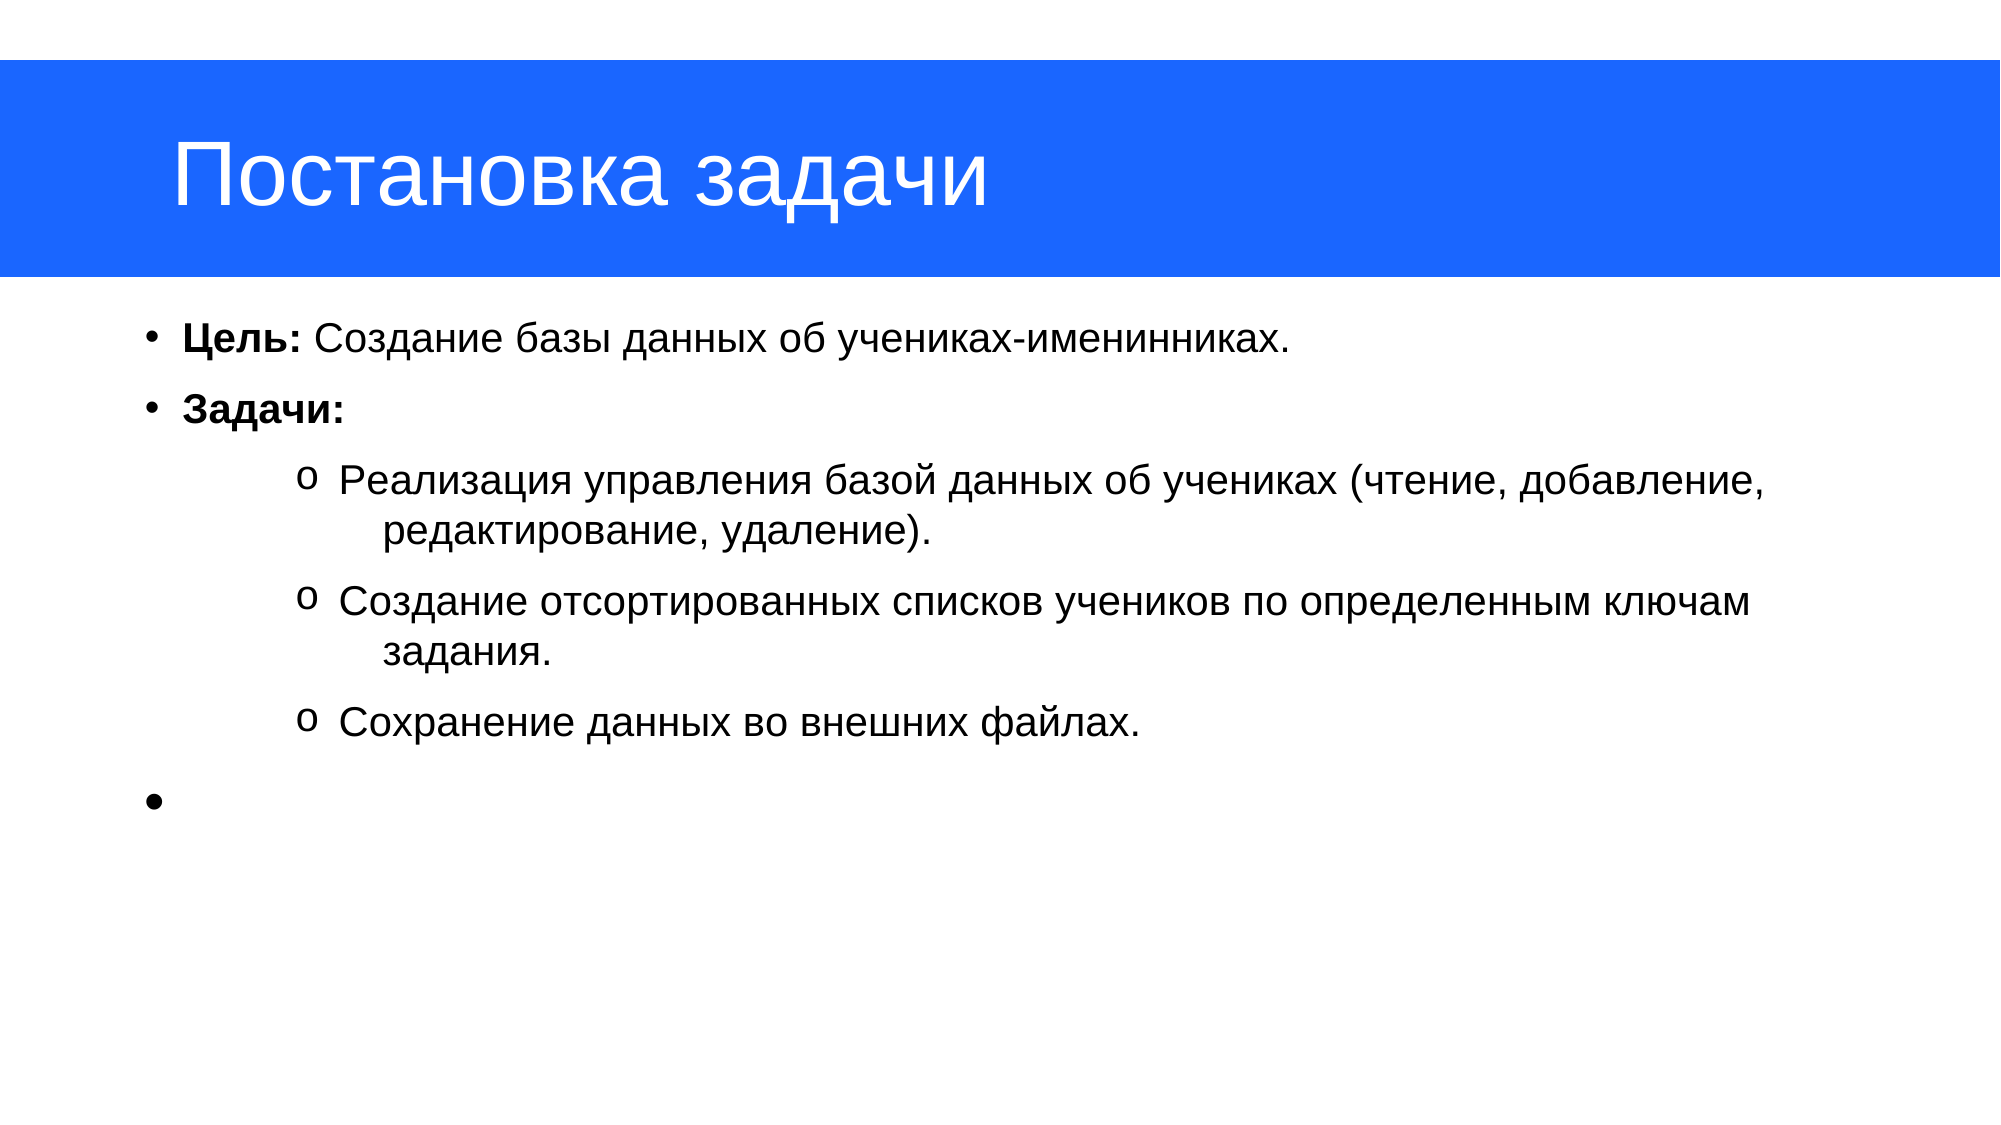

Постановка задачи
# Цель: Создание базы данных об учениках-именинниках.
Задачи:
Реализация управления базой данных об учениках (чтение, добавление, редактирование, удаление).
Создание отсортированных списков учеников по определенным ключам задания.
Сохранение данных во внешних файлах.